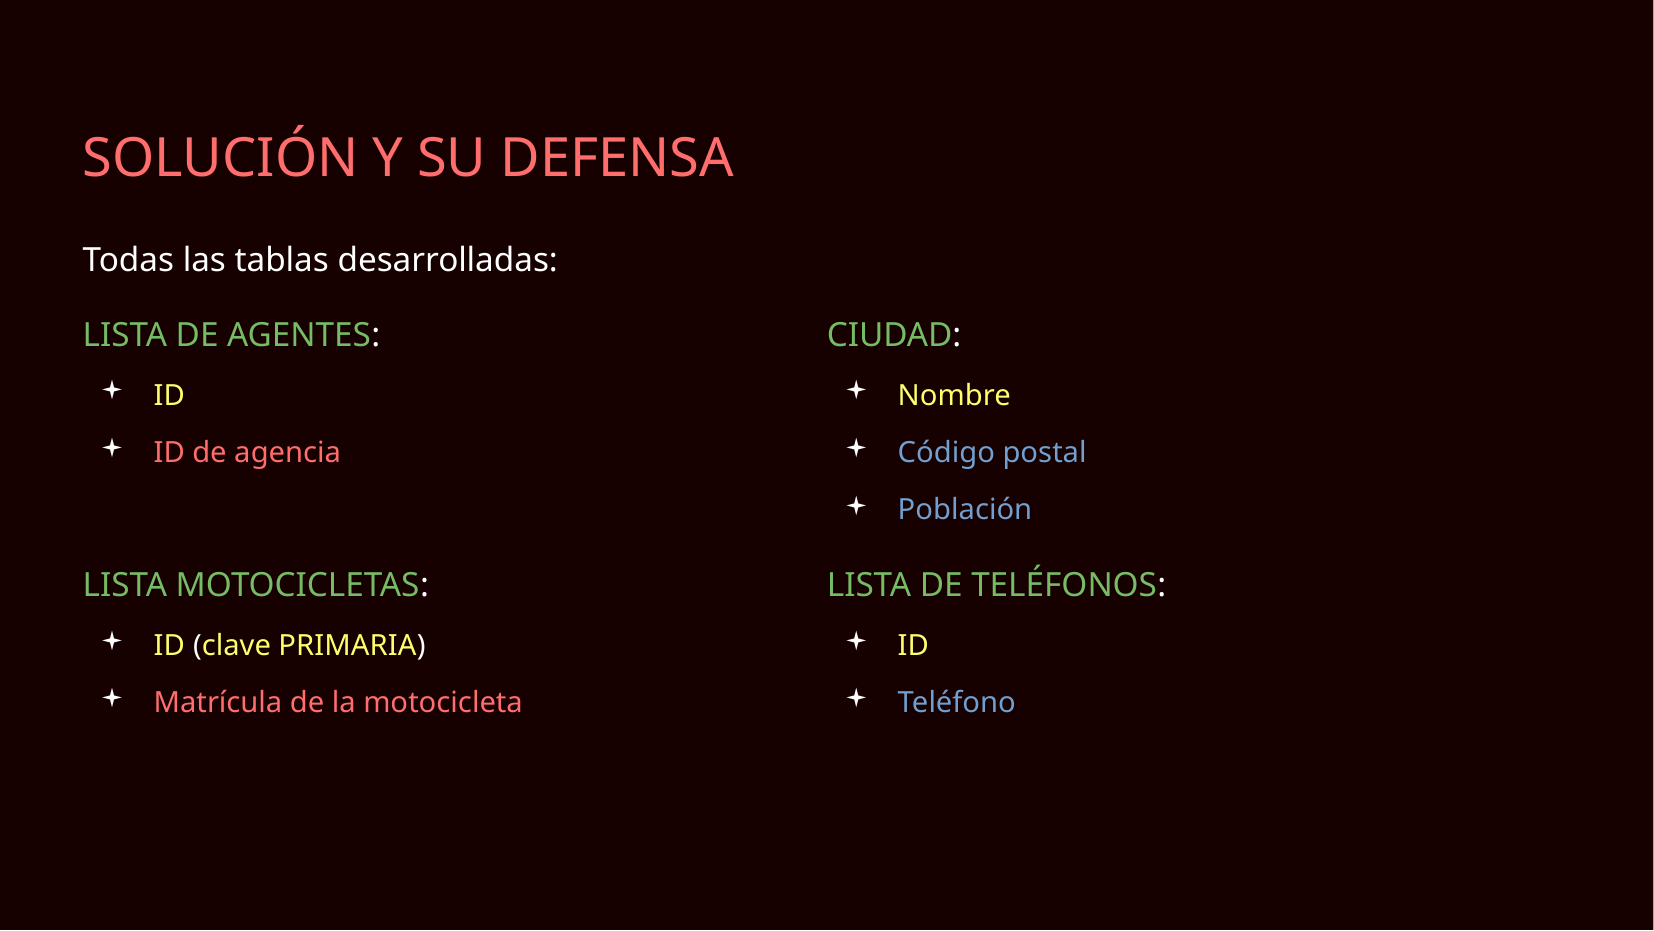

# SOLUCIÓN Y SU DEFENSA
Todas las tablas desarrolladas:
LISTA DE AGENTES:
ID
ID de agencia
CIUDAD:
Nombre
Código postal
Población
LISTA MOTOCICLETAS:
ID (clave PRIMARIA)
Matrícula de la motocicleta
LISTA DE TELÉFONOS:
ID
Teléfono